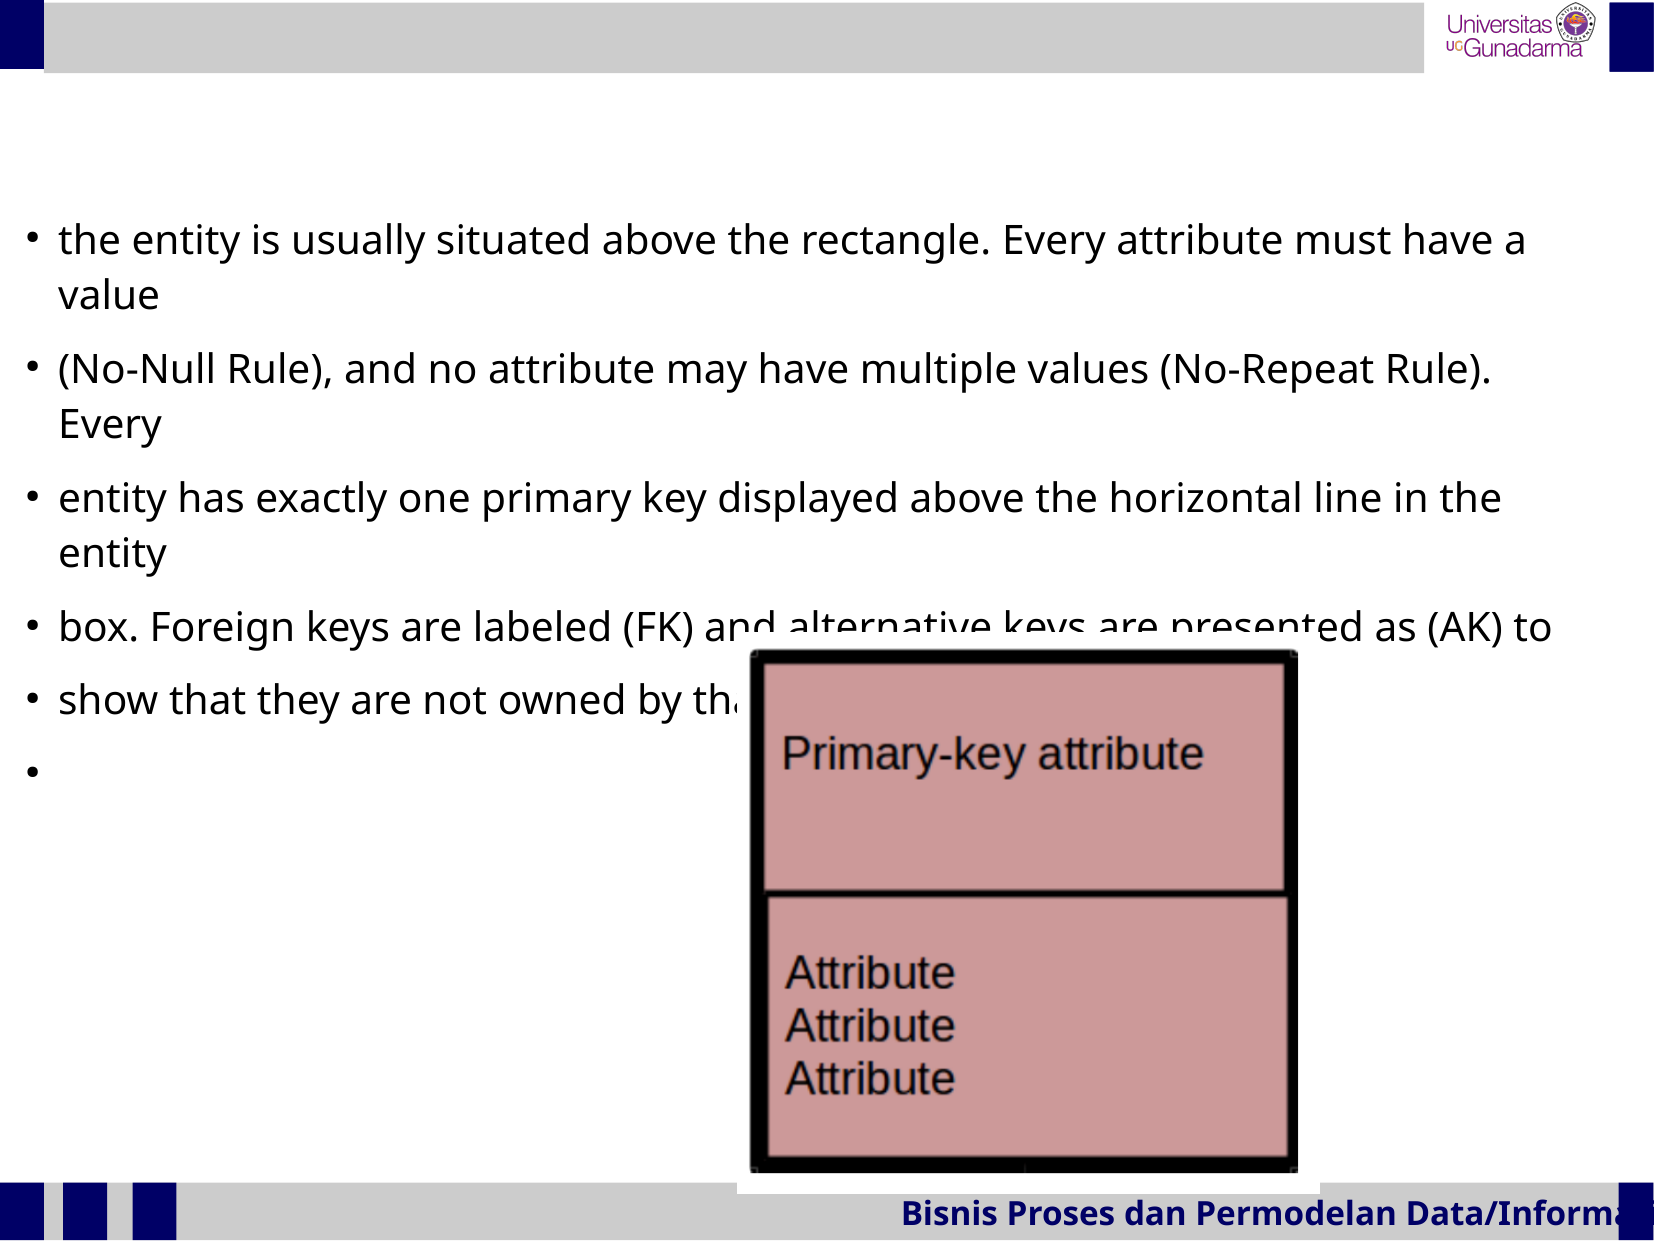

#
the entity is usually situated above the rectangle. Every attribute must have a value
(No-Null Rule), and no attribute may have multiple values (No-Repeat Rule). Every
entity has exactly one primary key displayed above the horizontal line in the entity
box. Foreign keys are labeled (FK) and alternative keys are presented as (AK) to
show that they are not owned by that entity.